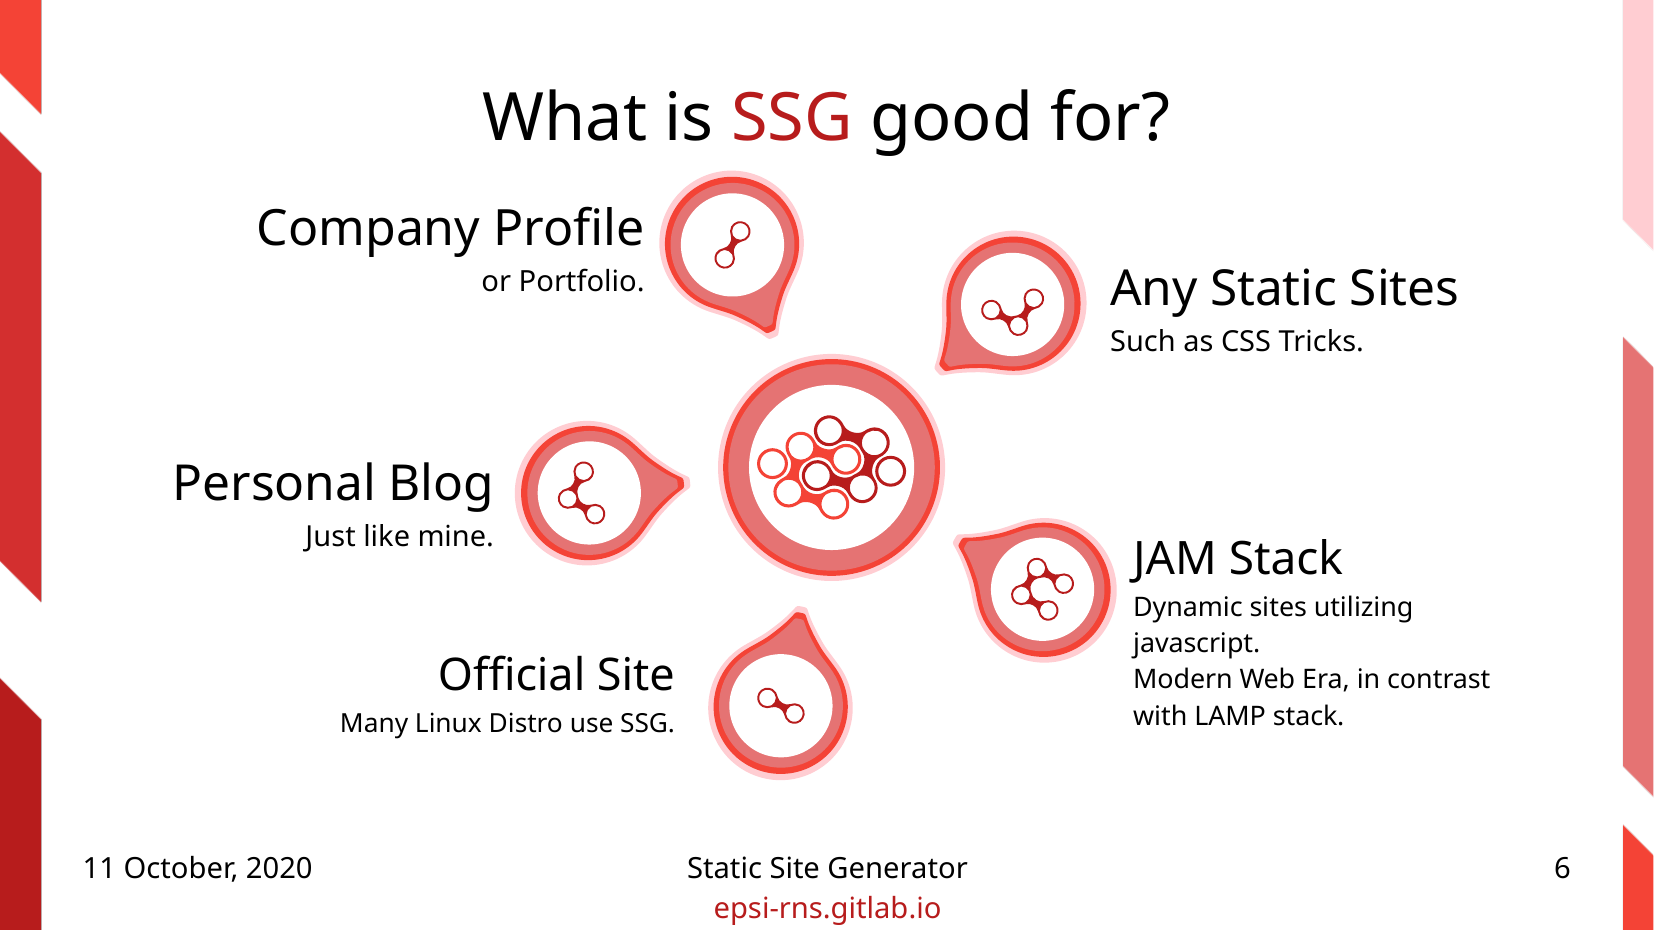

# What is SSG good for?
Company Profile
or Portfolio.
Any Static Sites
Such as CSS Tricks.
Personal Blog
Just like mine.
JAM Stack
Dynamic sites utilizing javascript.
Modern Web Era, in contrast with LAMP stack.
Official Site
Many Linux Distro use SSG.
11 October, 2020
Static Site Generator
6